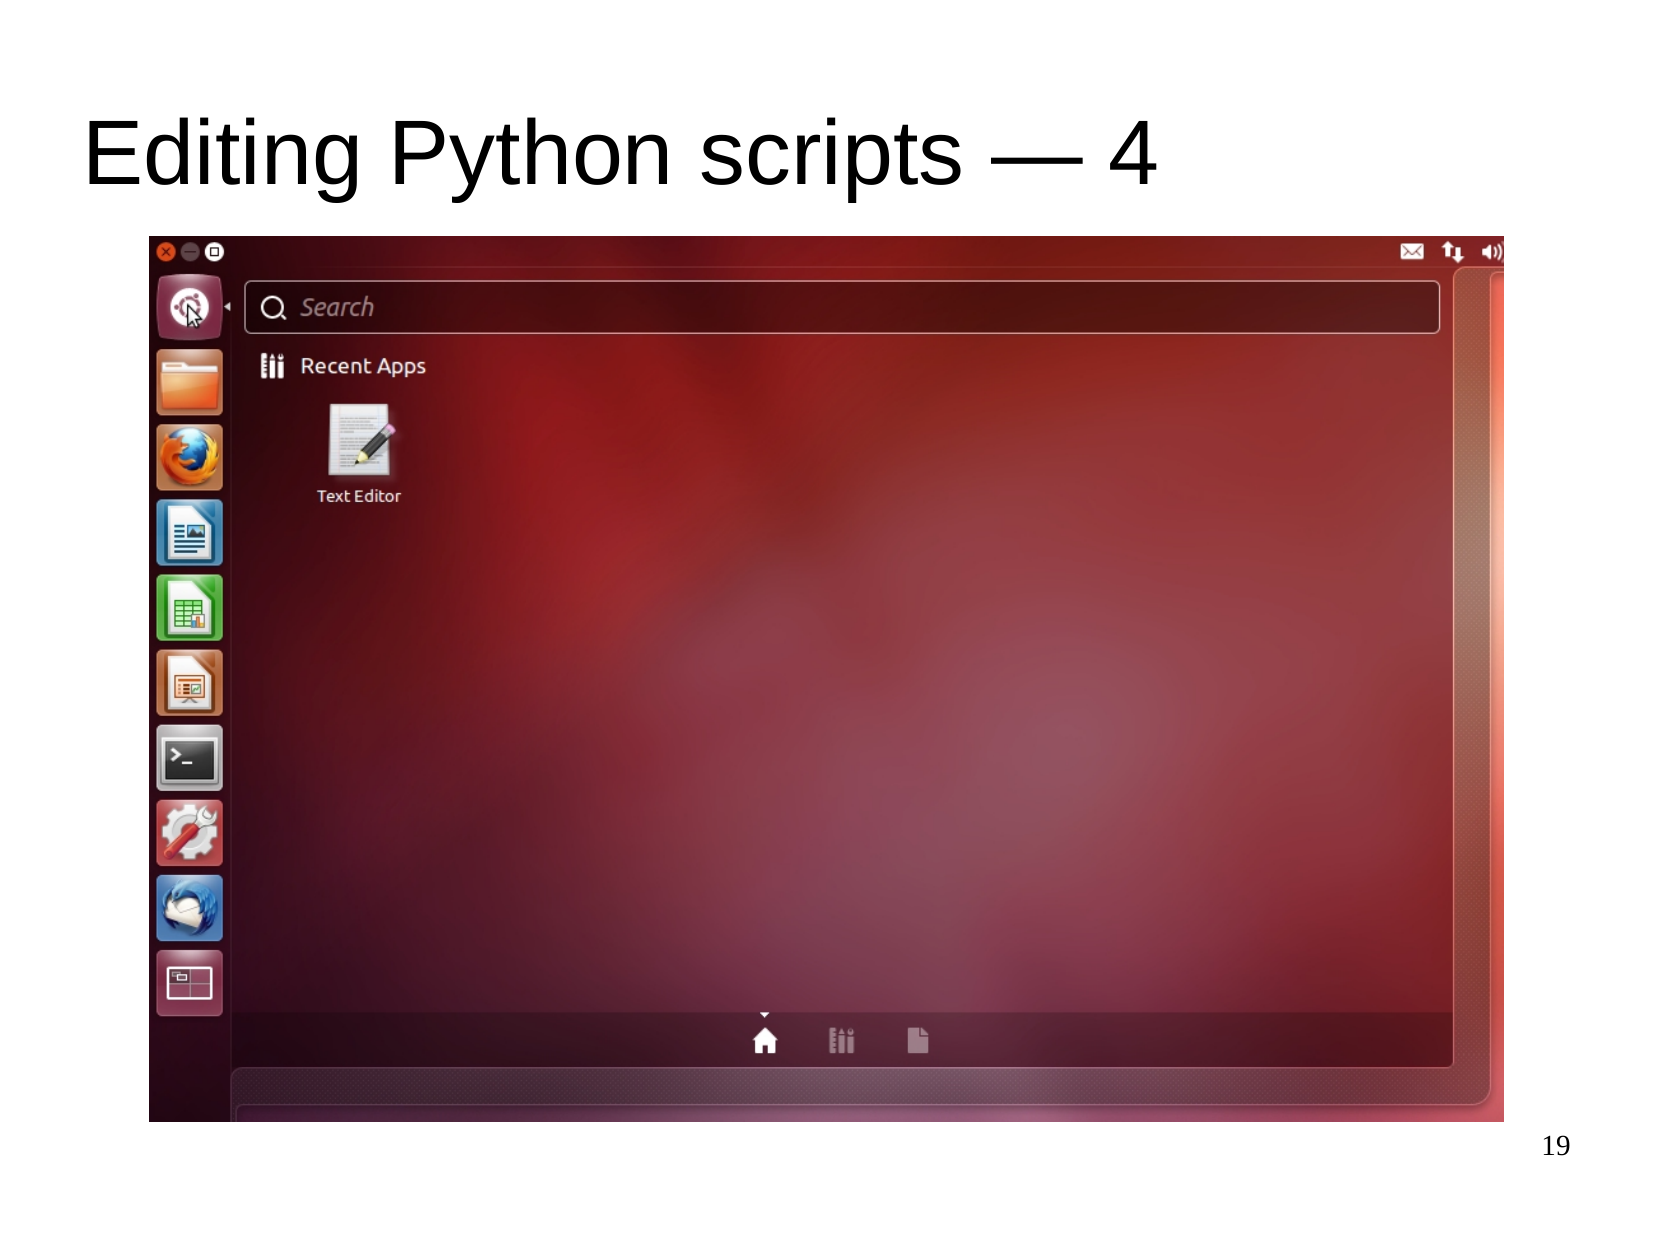

# Editing Python scripts ― 4
19